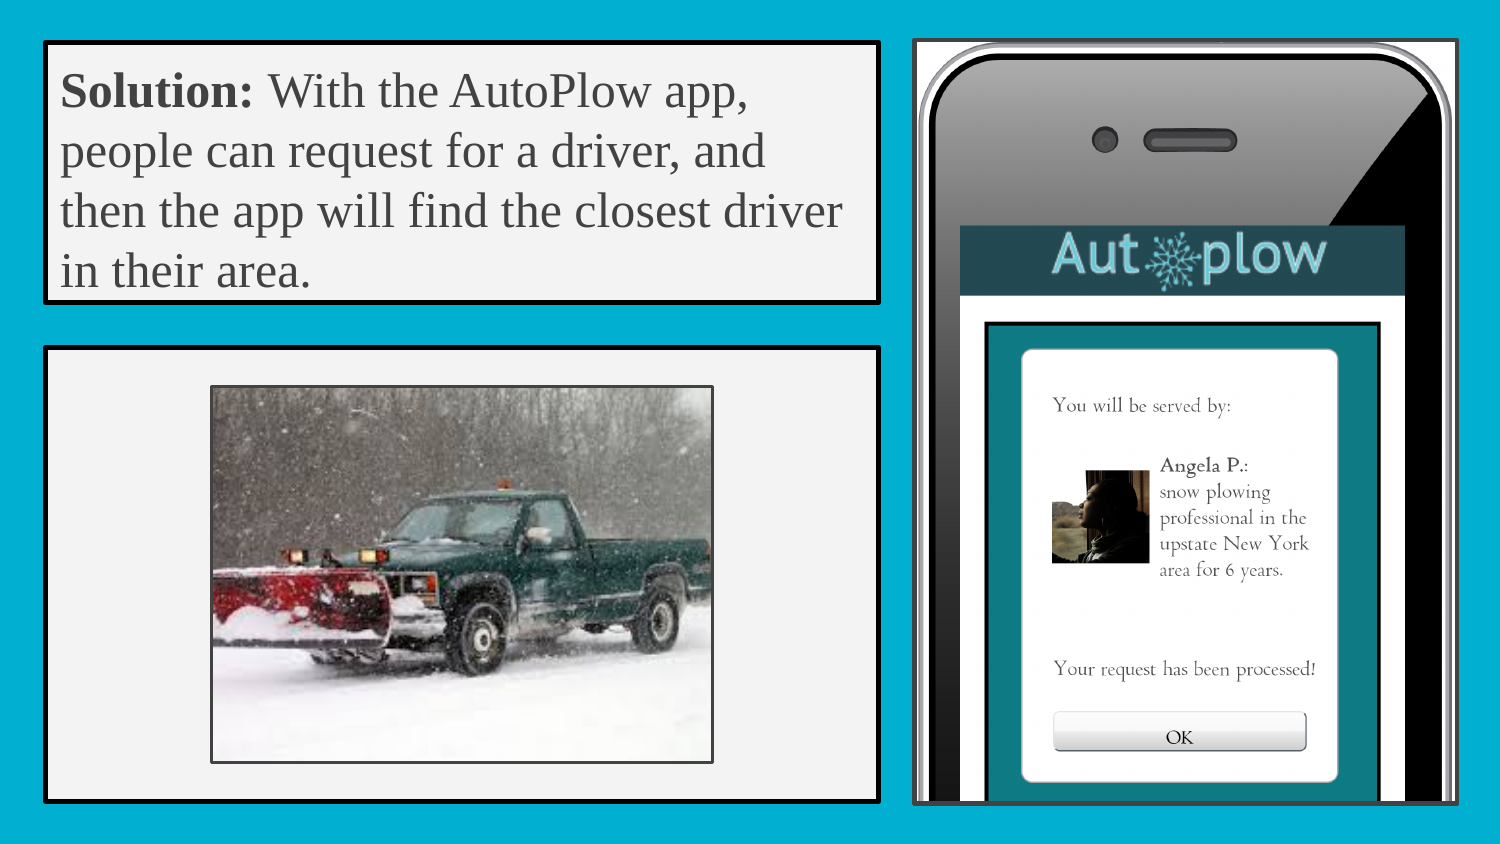

# Solution: With the AutoPlow app, people can request for a driver, and then the app will find the closest driver in their area.